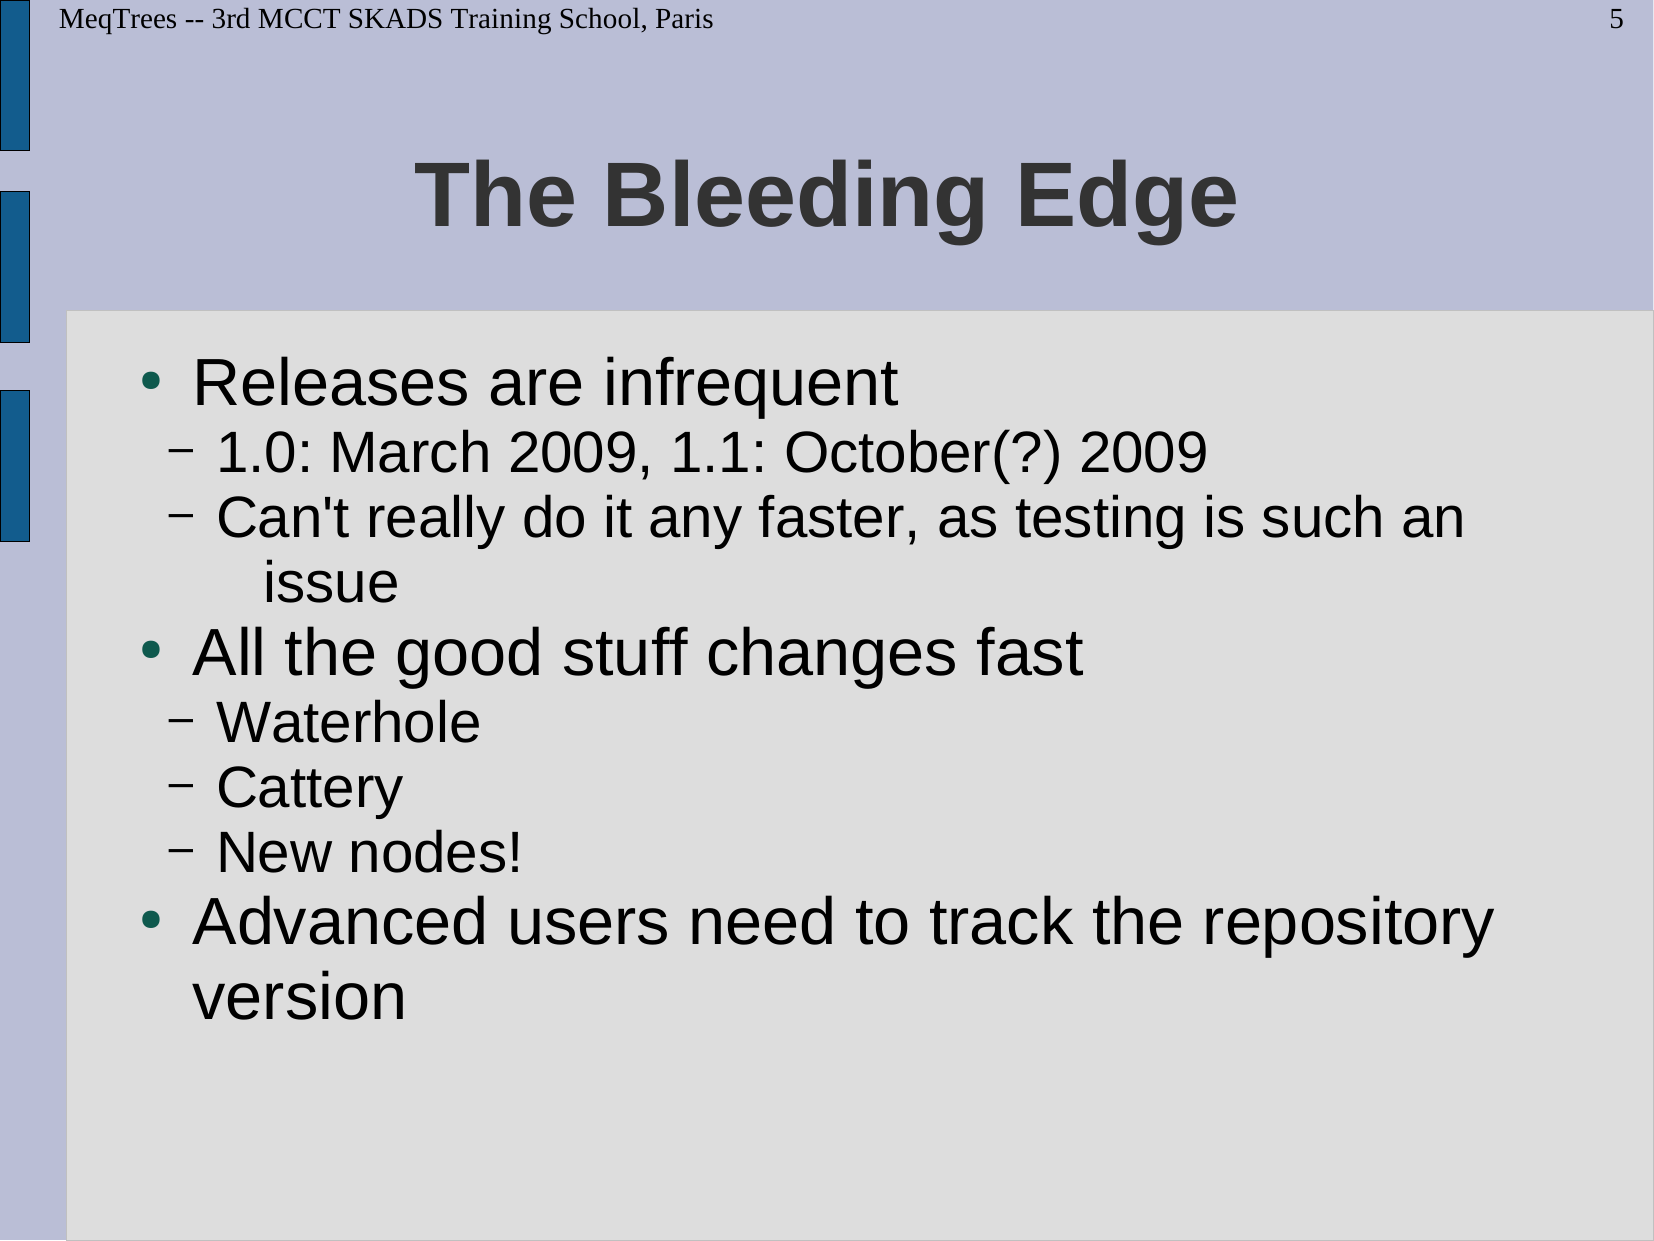

MeqTrees -- 3rd MCCT SKADS Training School, Paris
5
# The Bleeding Edge
Releases are infrequent
1.0: March 2009, 1.1: October(?) 2009
Can't really do it any faster, as testing is such an issue
All the good stuff changes fast
Waterhole
Cattery
New nodes!
Advanced users need to track the repository version